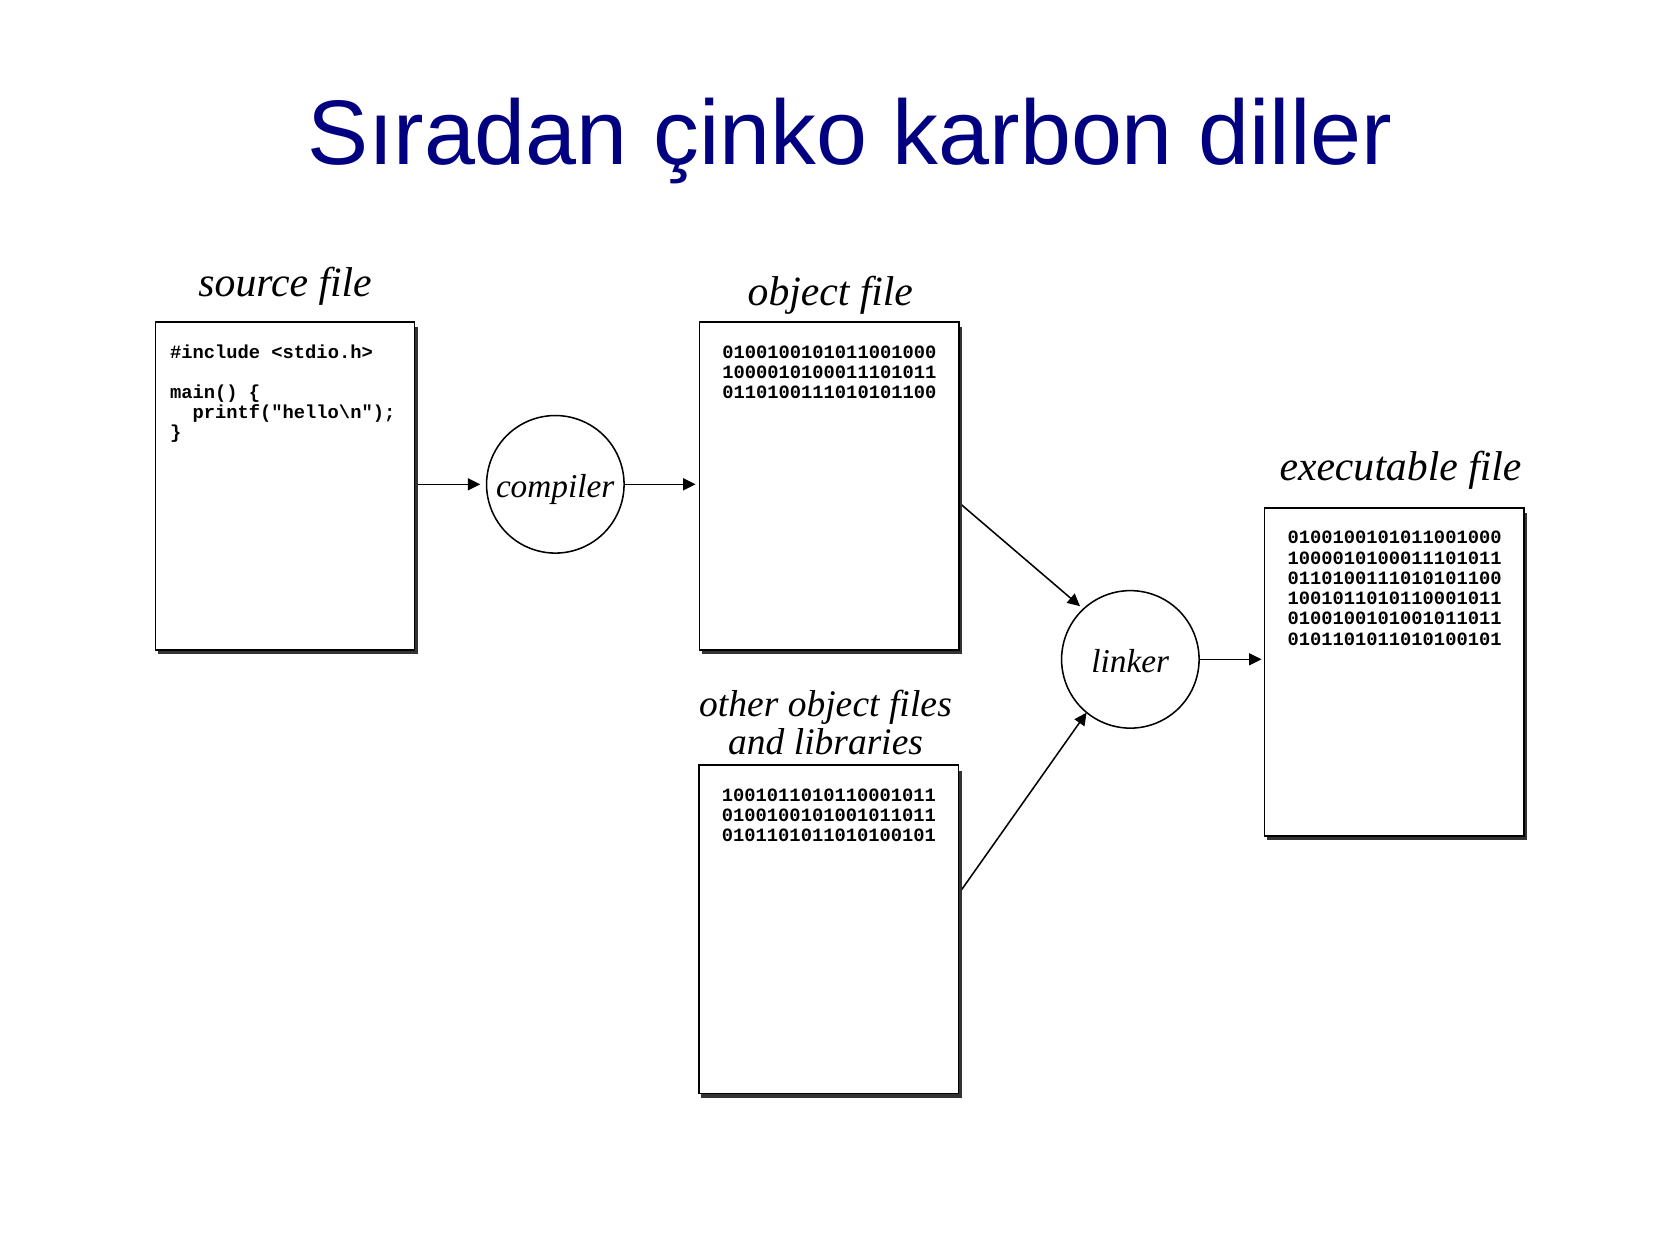

# Sıradan çinko karbon diller
source file
object file
#include <stdio.h>
main() {
 printf("hello\n");
}
0100100101011001000
1000010100011101011
0110100111010101100
compiler
executable file
0100100101011001000
1000010100011101011
0110100111010101100
1001011010110001011
0100100101001011011
0101101011010100101
linker
other object files
and libraries
1001011010110001011
0100100101001011011
0101101011010100101